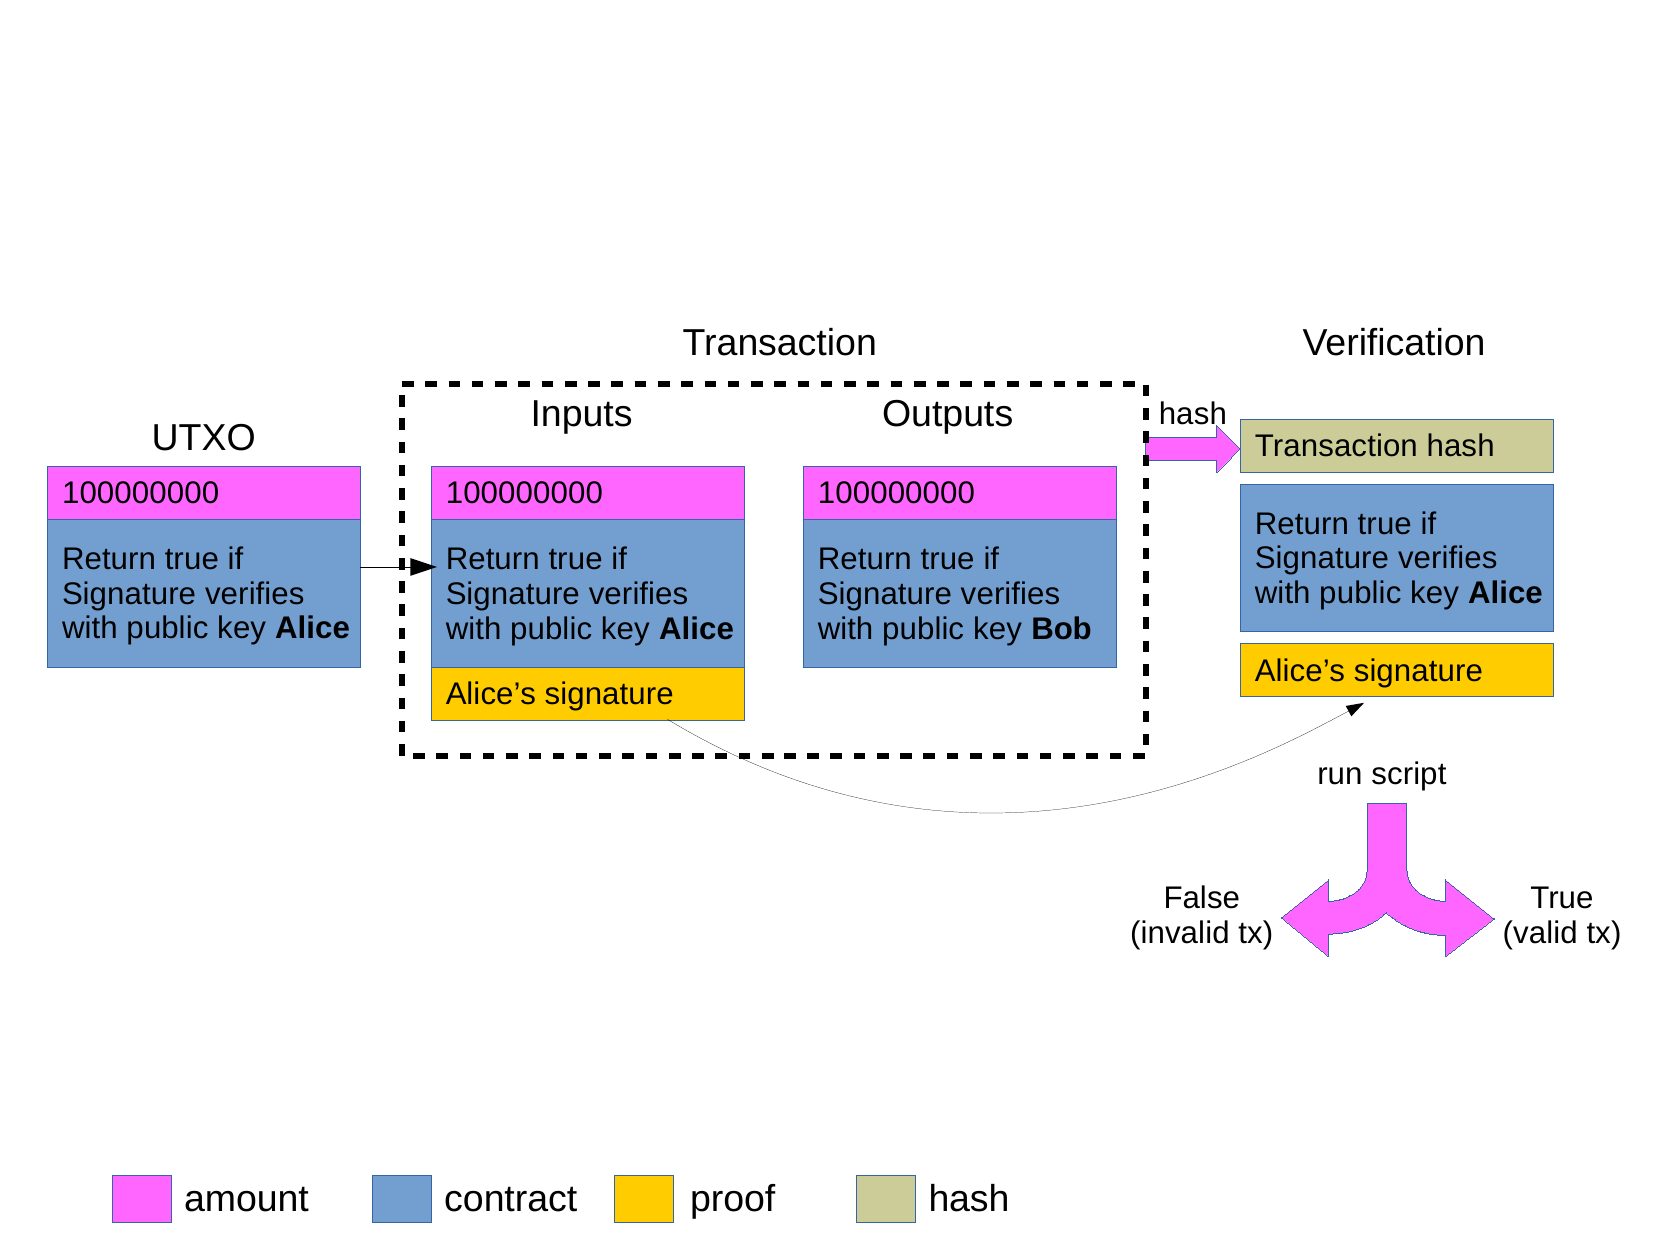

Transaction
Verification
Inputs
Outputs
hash
UTXO
Transaction hash
100000000
100000000
100000000
Return true if
Signature verifies
with public key Alice
Return true if
Signature verifies
with public key Alice
Return true if
Signature verifies
with public key Alice
Return true if
Signature verifies
with public key Bob
Alice’s signature
Alice’s signature
run script
False
(invalid tx)
True
(valid tx)
amount
contract
proof
hash